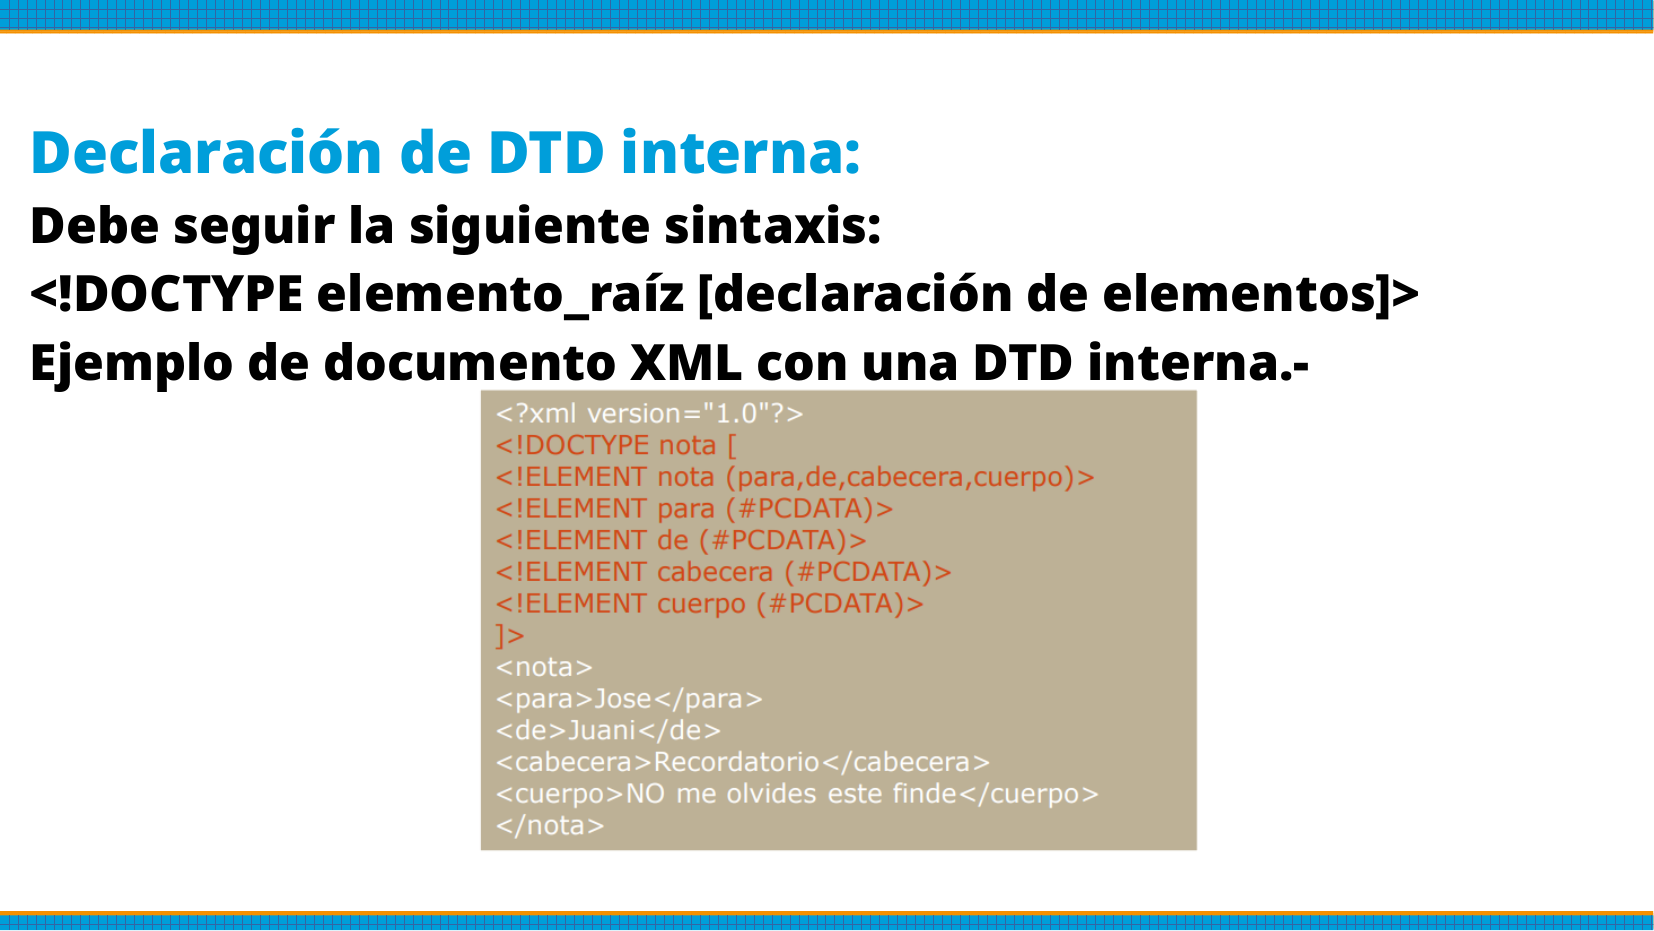

# Declaración de DTD interna:
Debe seguir la siguiente sintaxis:
<!DOCTYPE elemento_raíz [declaración de elementos]>
Ejemplo de documento XML con una DTD interna.-